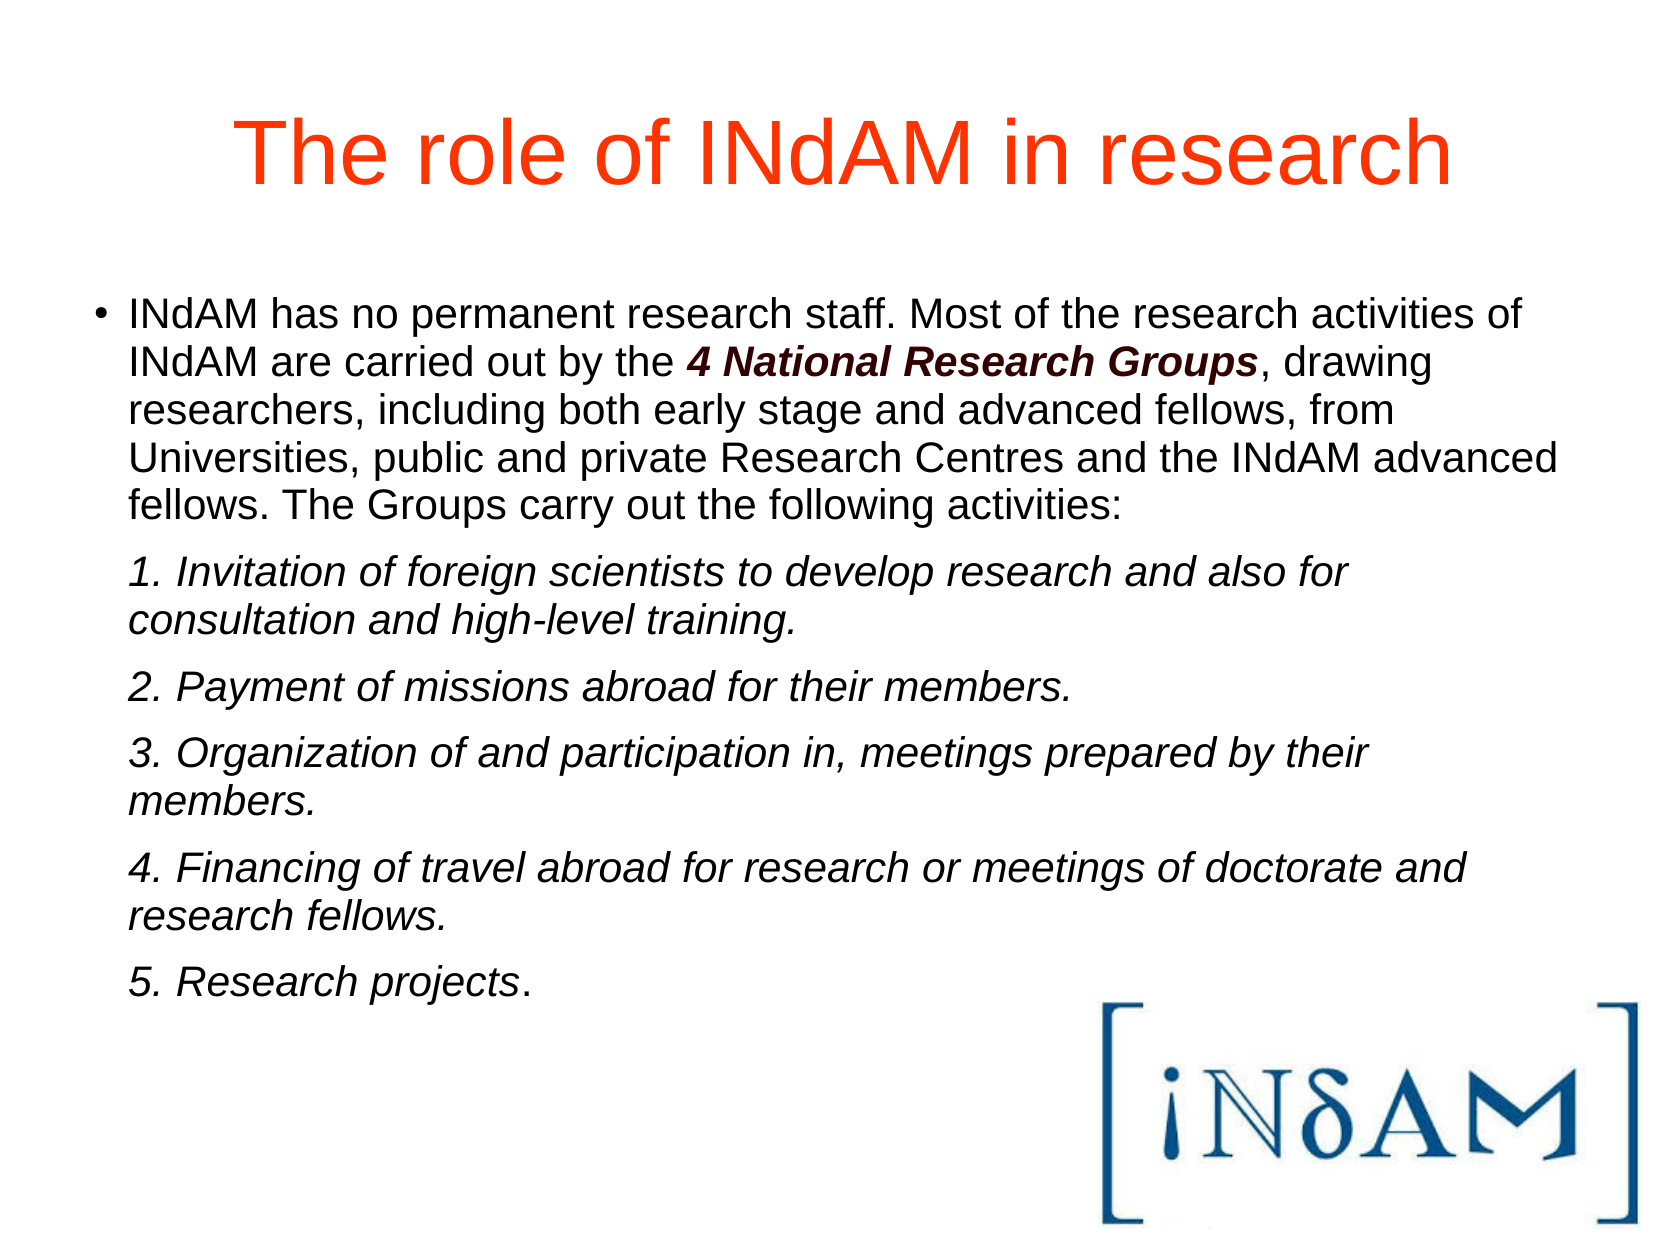

# The role of INdAM in research
INdAM has no permanent research staff. Most of the research activities of INdAM are carried out by the 4 National Research Groups, drawing researchers, including both early stage and advanced fellows, from Universities, public and private Research Centres and the INdAM advanced fellows. The Groups carry out the following activities:
1. Invitation of foreign scientists to develop research and also for consultation and high-level training.
2. Payment of missions abroad for their members.
3. Organization of and participation in, meetings prepared by their members.
4. Financing of travel abroad for research or meetings of doctorate and research fellows.
5. Research projects.